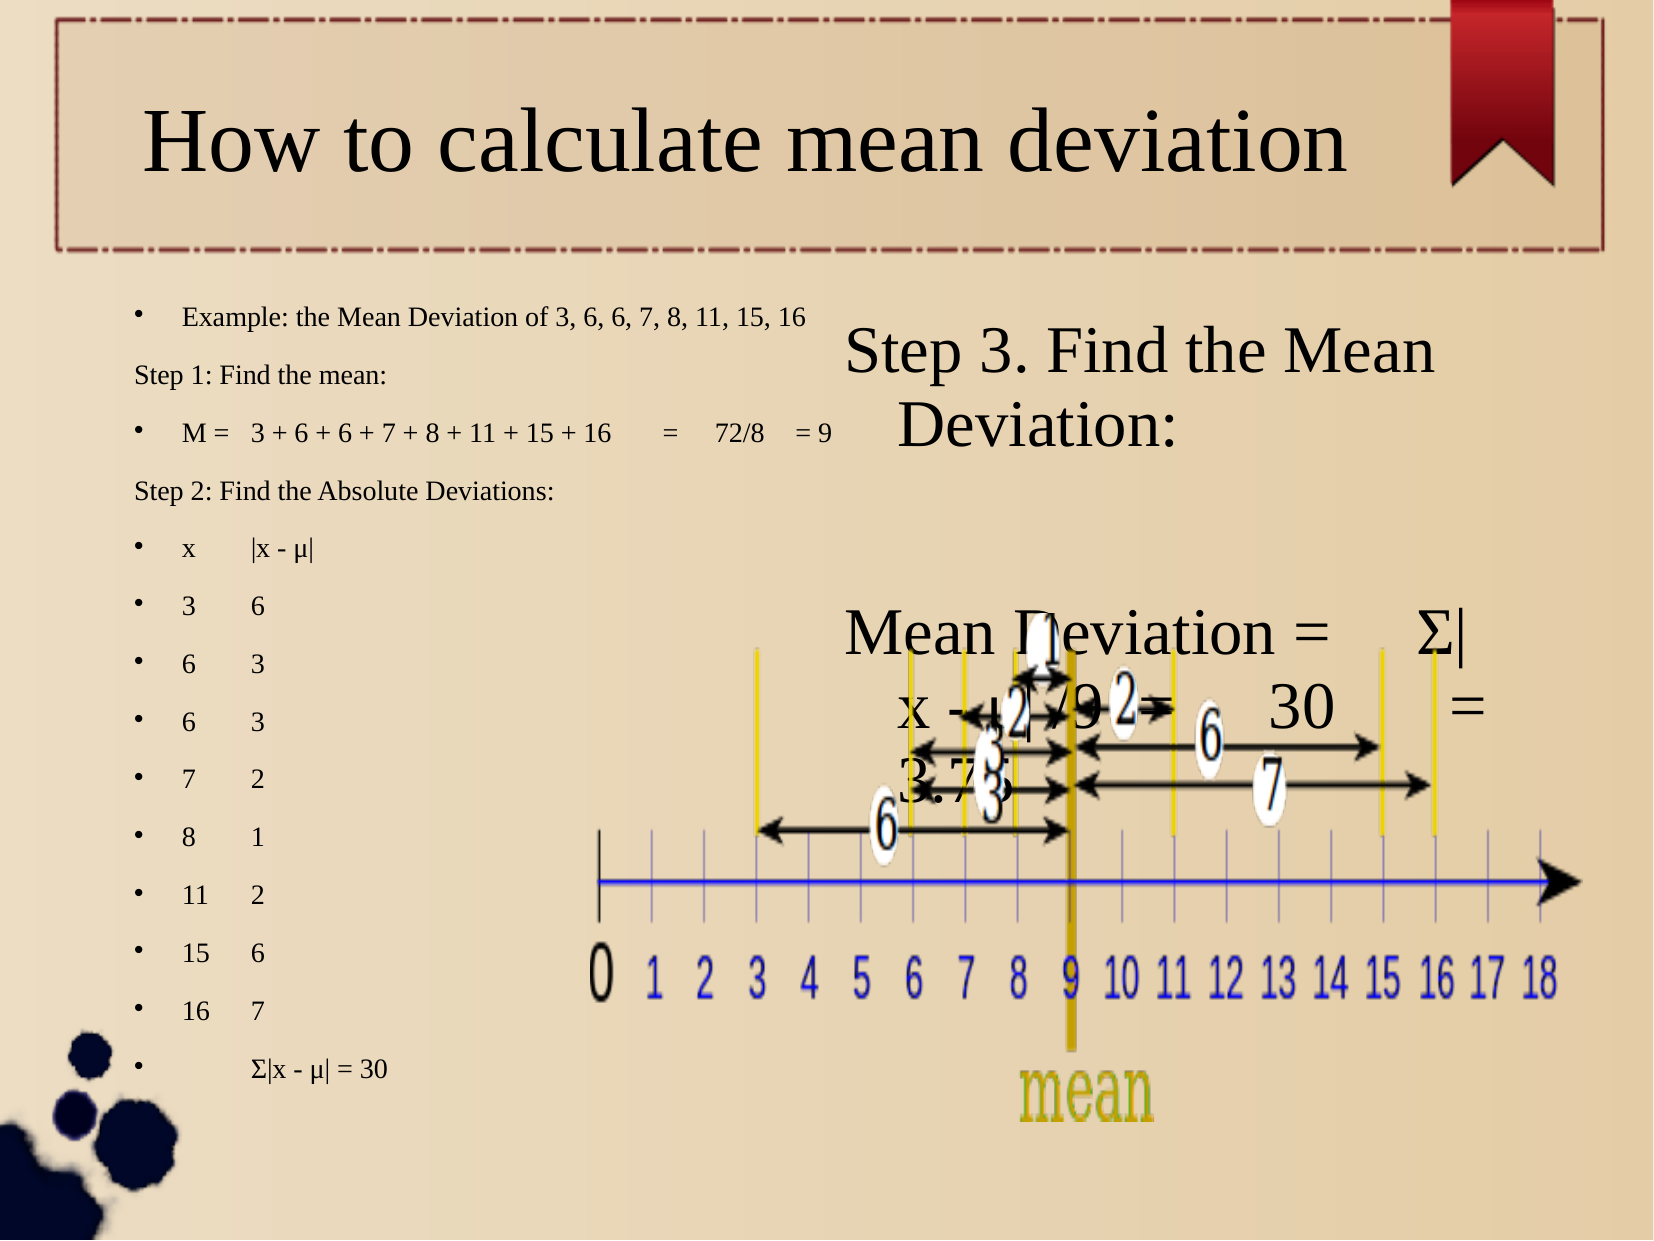

# How to calculate mean deviation
Example: the Mean Deviation of 3, 6, 6, 7, 8, 11, 15, 16
Step 1: Find the mean:
Μ = 	3 + 6 + 6 + 7 + 8 + 11 + 15 + 16 	 = 	72/8 	 = 9
Step 2: Find the Absolute Deviations:
x 	|x - μ|
3 	6
6 	3
6 	3
7 	2
8 	1
11 	2
15 	6
16 	7
 	Σ|x - μ| = 30
Step 3. Find the Mean Deviation:
Mean Deviation = 	Σ|x - μ| /9	 = 	30 	 = 3.75